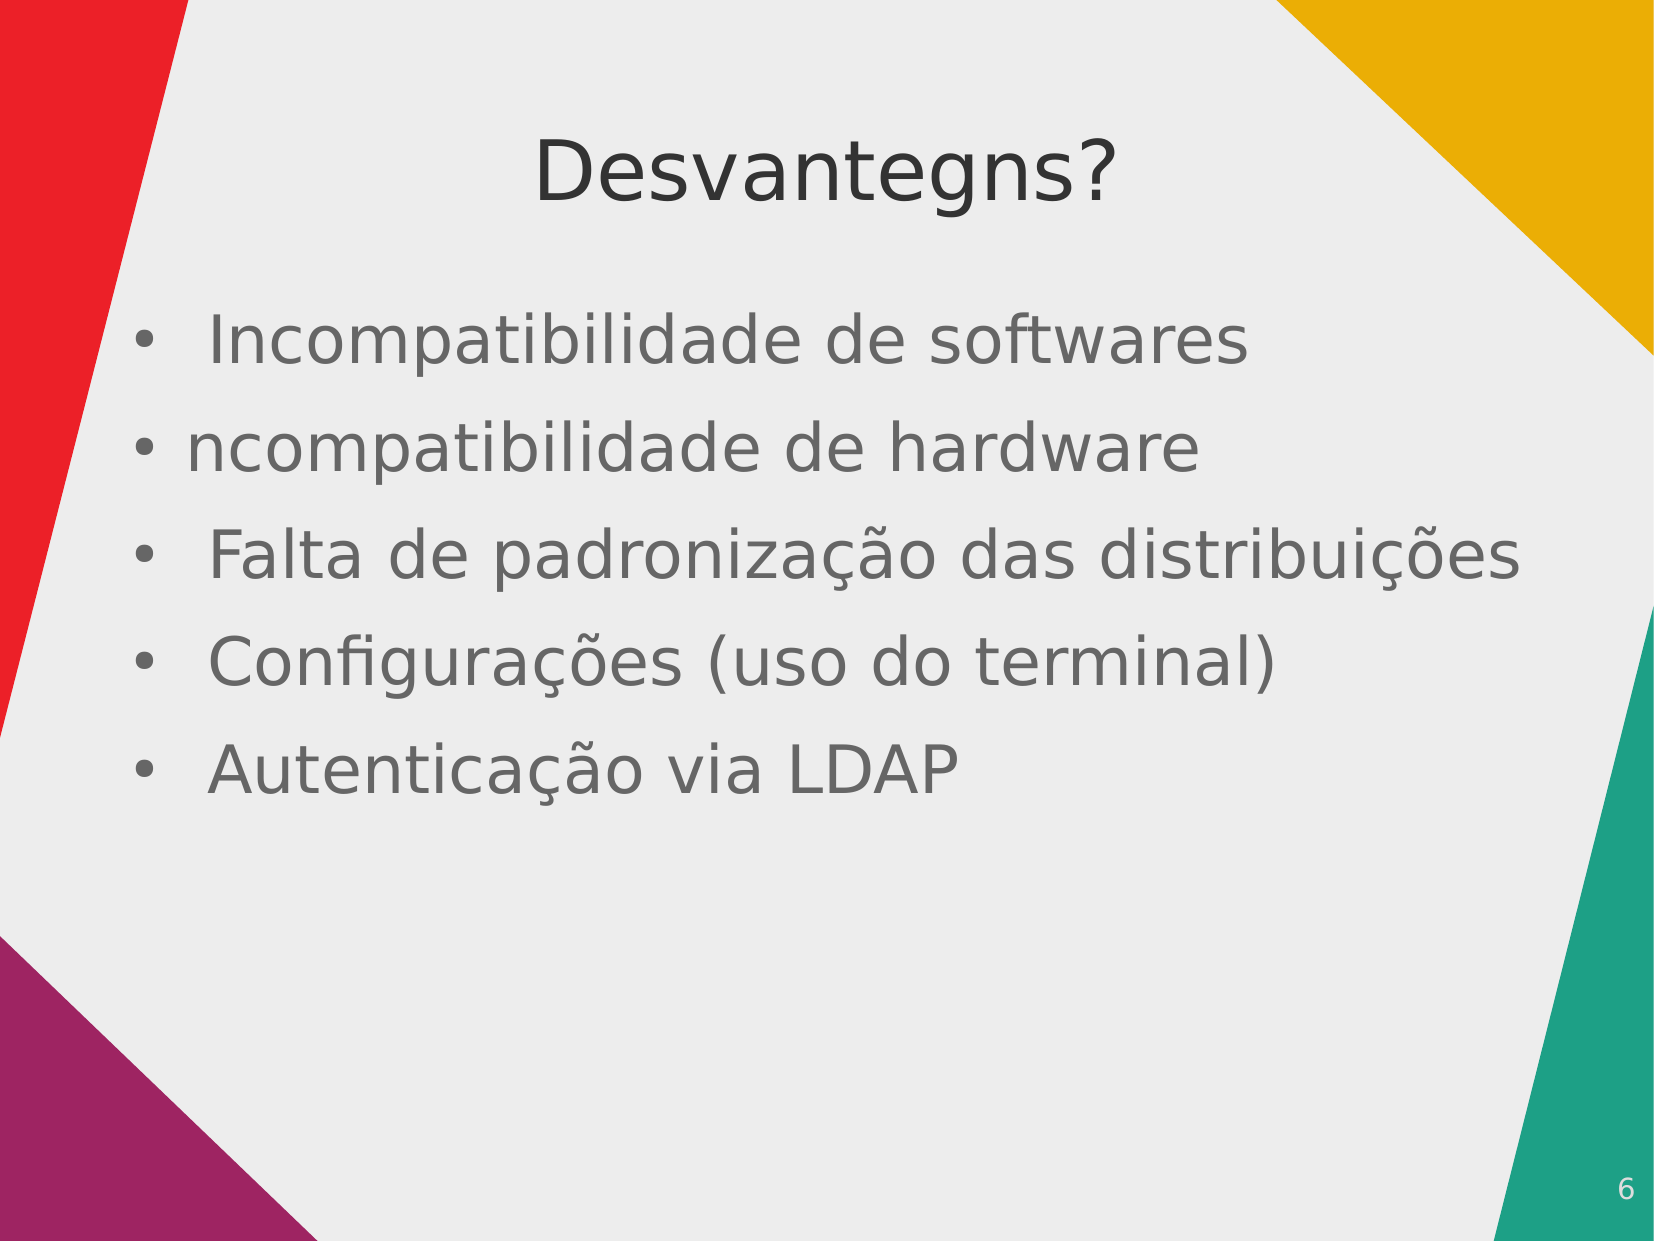

# Desvantegns?
 Incompatibilidade de softwares
ncompatibilidade de hardware
 Falta de padronização das distribuições
 Configurações (uso do terminal)
 Autenticação via LDAP
6